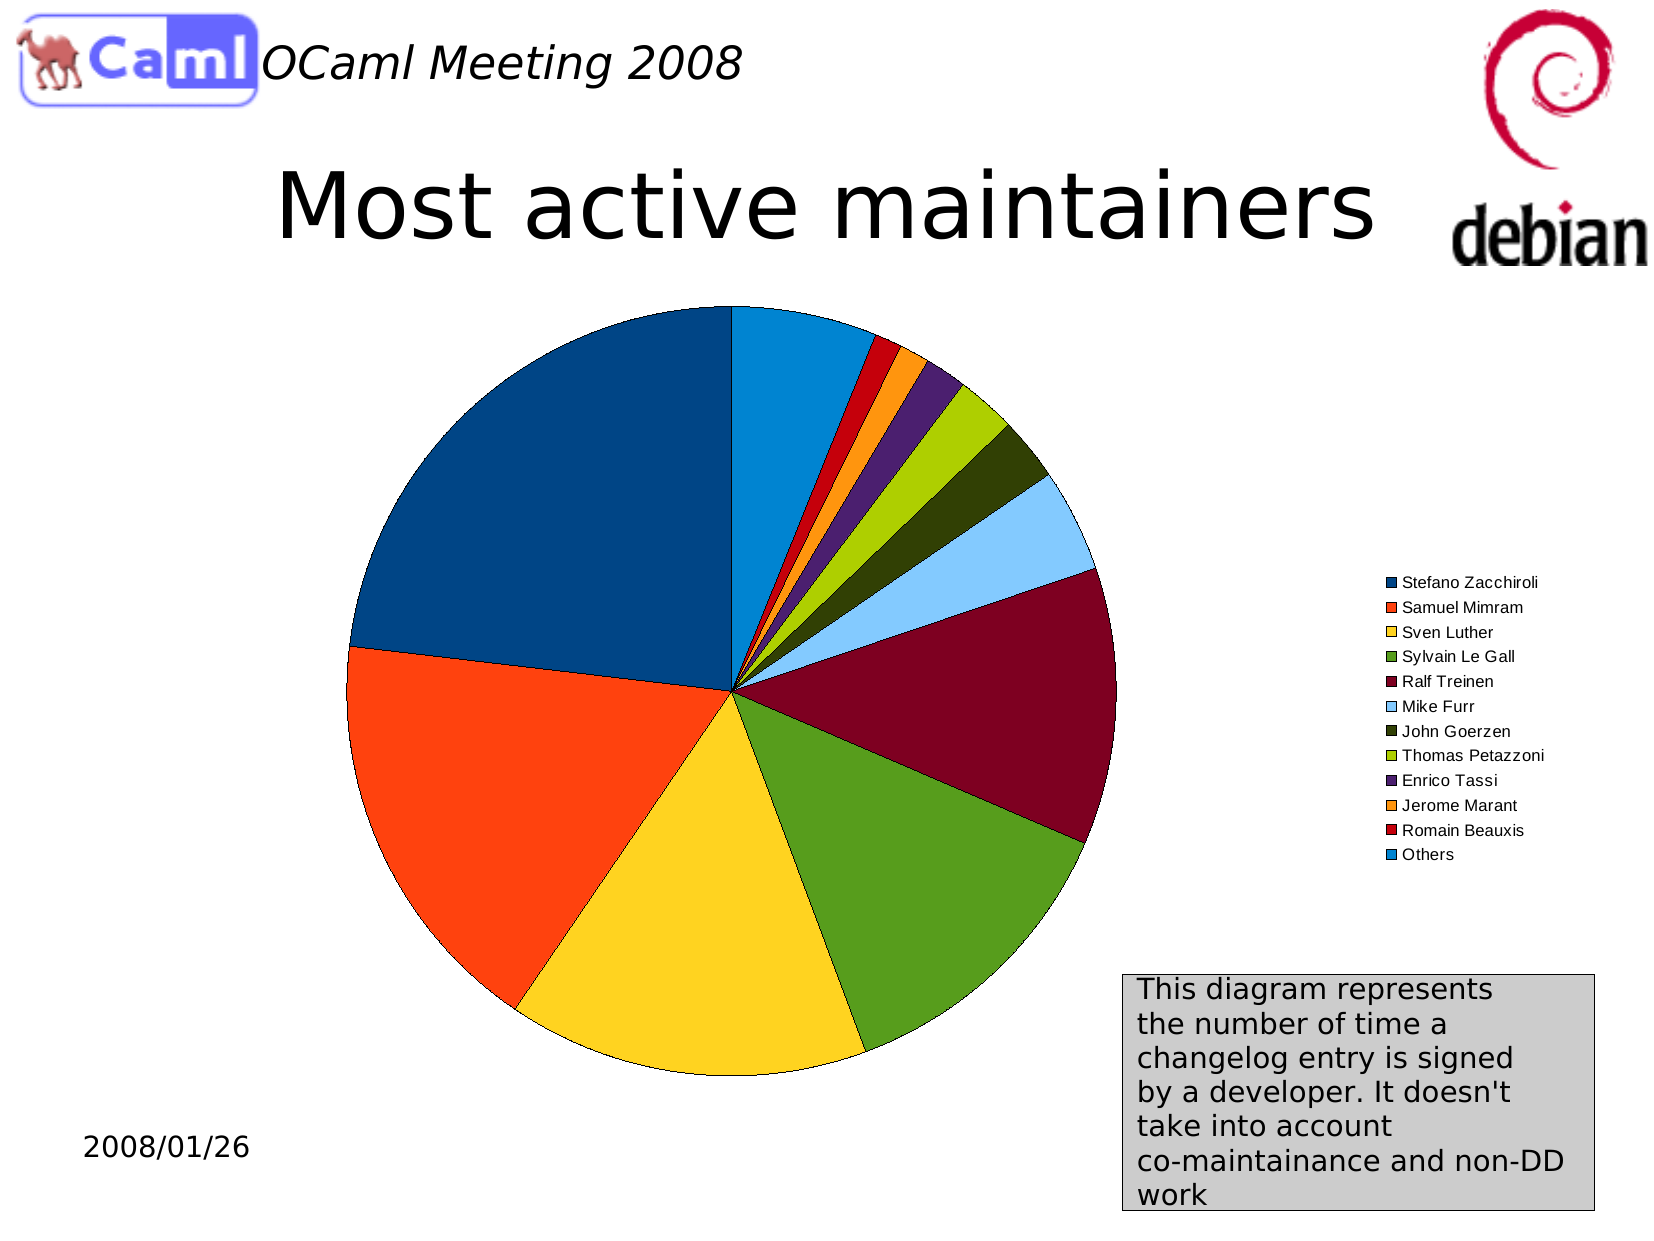

# Most active maintainers
### Chart
| Category | 1 colonne |
|---|---|
| Stefano Zacchiroli | 488.0 |
| Samuel Mimram | 366.0 |
| Sven Luther | 321.0 |
| Sylvain Le Gall | 271.0 |
| Ralf Treinen | 246.0 |
| Mike Furr | 92.0 |
| John Goerzen | 56.0 |
| Thomas Petazzoni | 53.0 |
| Enrico Tassi | 37.0 |
| Jerome Marant | 27.0 |
| Romain Beauxis | 24.0 |
| Others | 129.0 |This diagram represents
the number of time a
changelog entry is signed
by a developer. It doesn't
take into account
co-maintainance and non-DD
work
2008/01/26
7